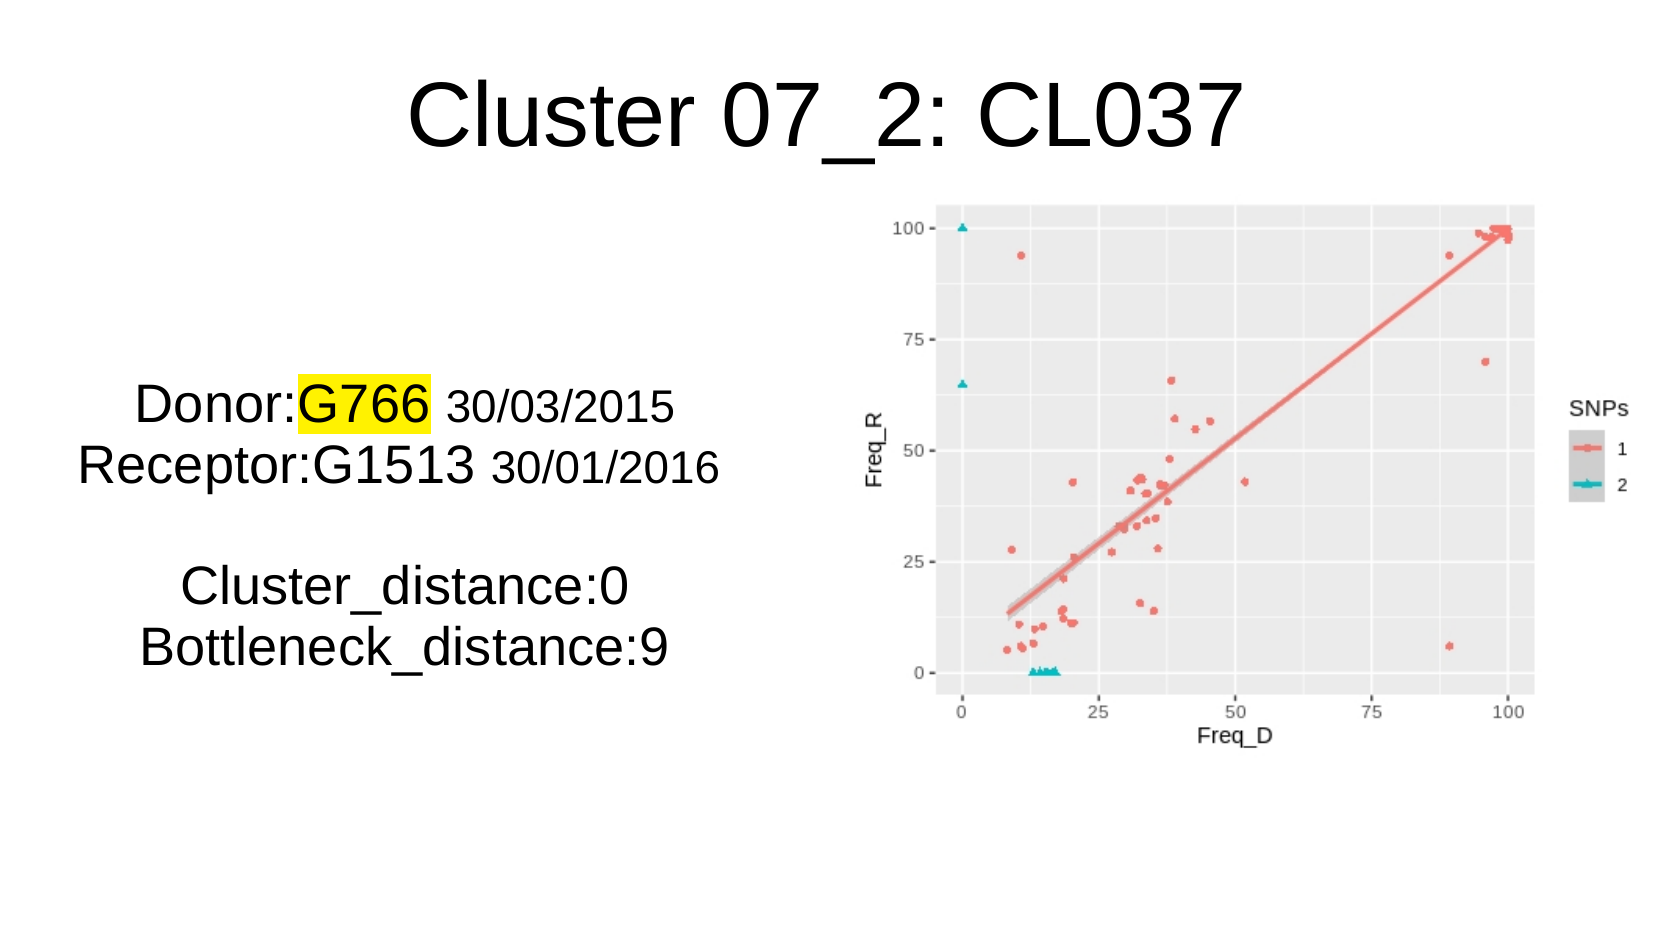

# Cluster 07_2: CL037
Donor:G766 30/03/2015
Receptor:G1513 30/01/2016
Cluster_distance:0
Bottleneck_distance:9